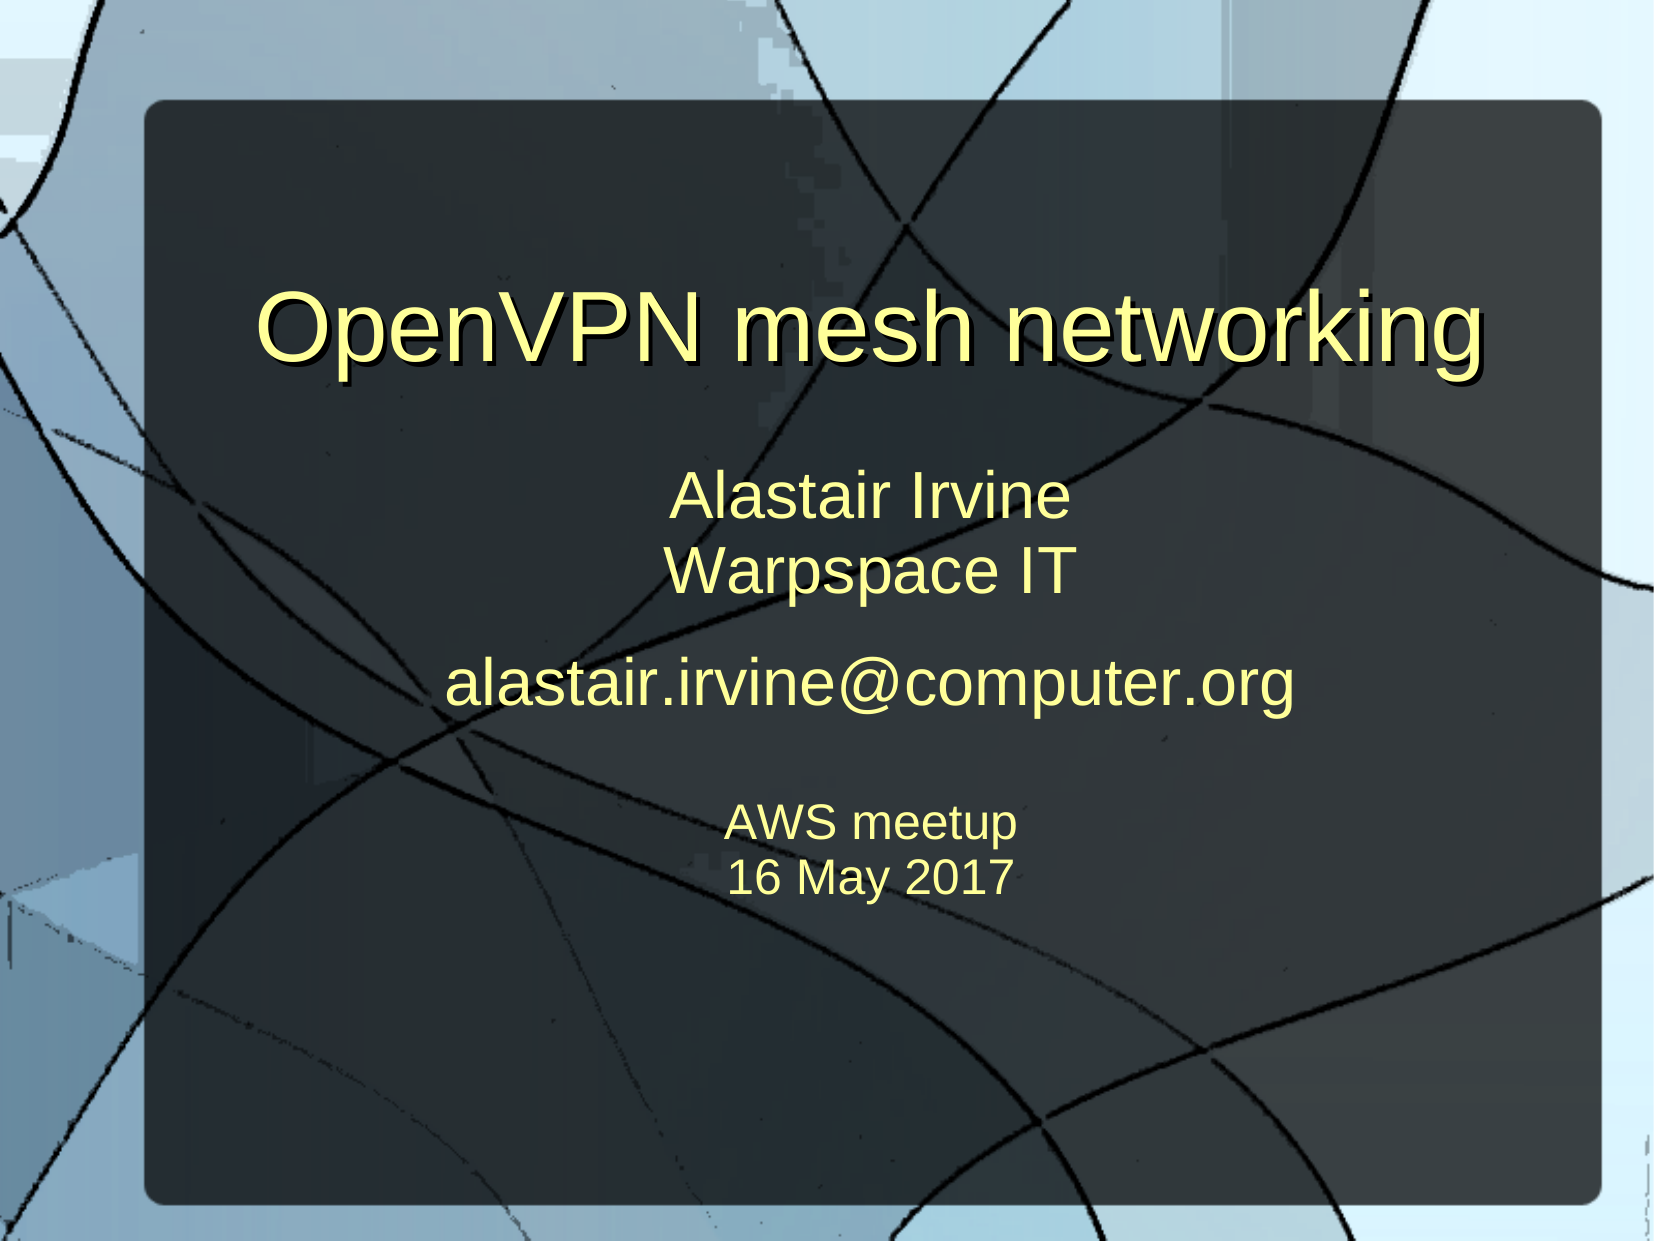

# OpenVPN mesh networking
Alastair Irvine
Warpspace IT
alastair.irvine@computer.org
AWS meetup
16 May 2017